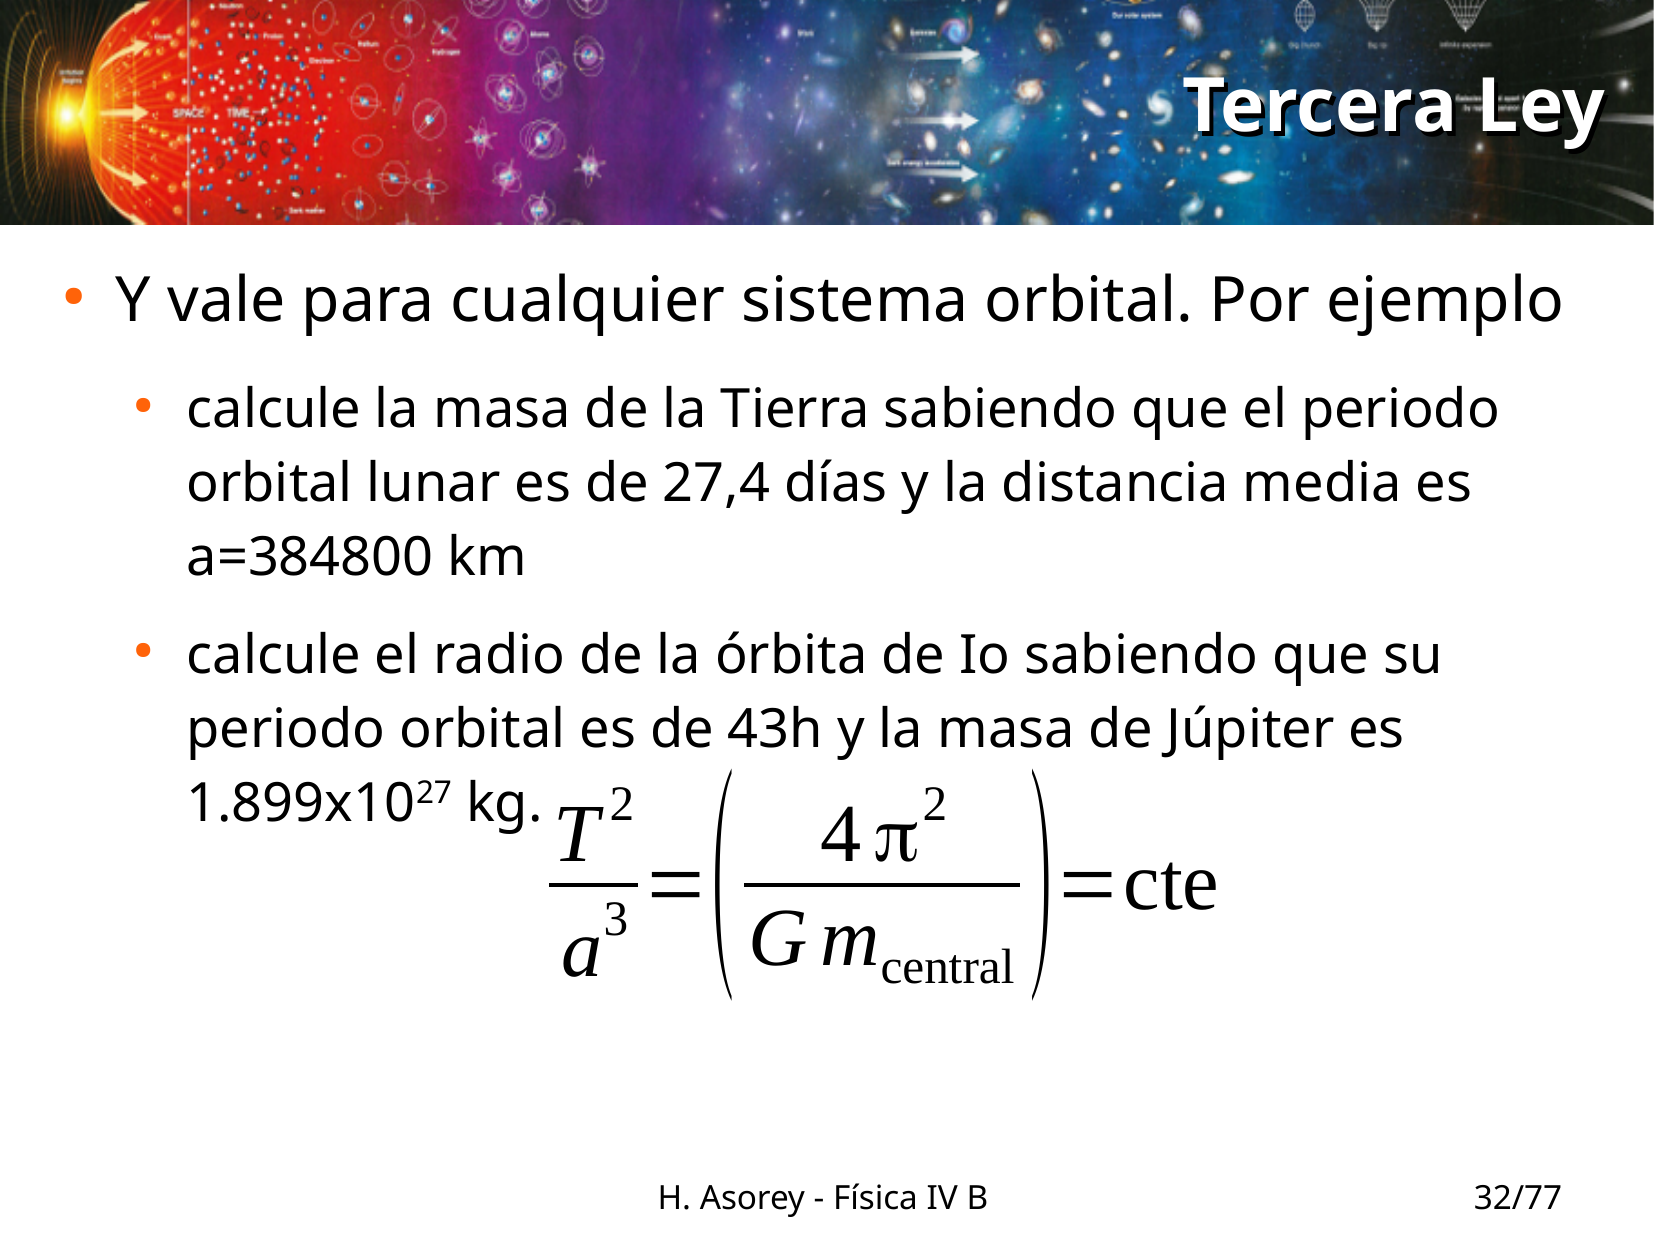

# Tercera Ley
Y vale para cualquier sistema orbital. Por ejemplo
calcule la masa de la Tierra sabiendo que el periodo orbital lunar es de 27,4 días y la distancia media es a=384800 km
calcule el radio de la órbita de Io sabiendo que su periodo orbital es de 43h y la masa de Júpiter es 1.899x1027 kg.
H. Asorey - Física IV B
32